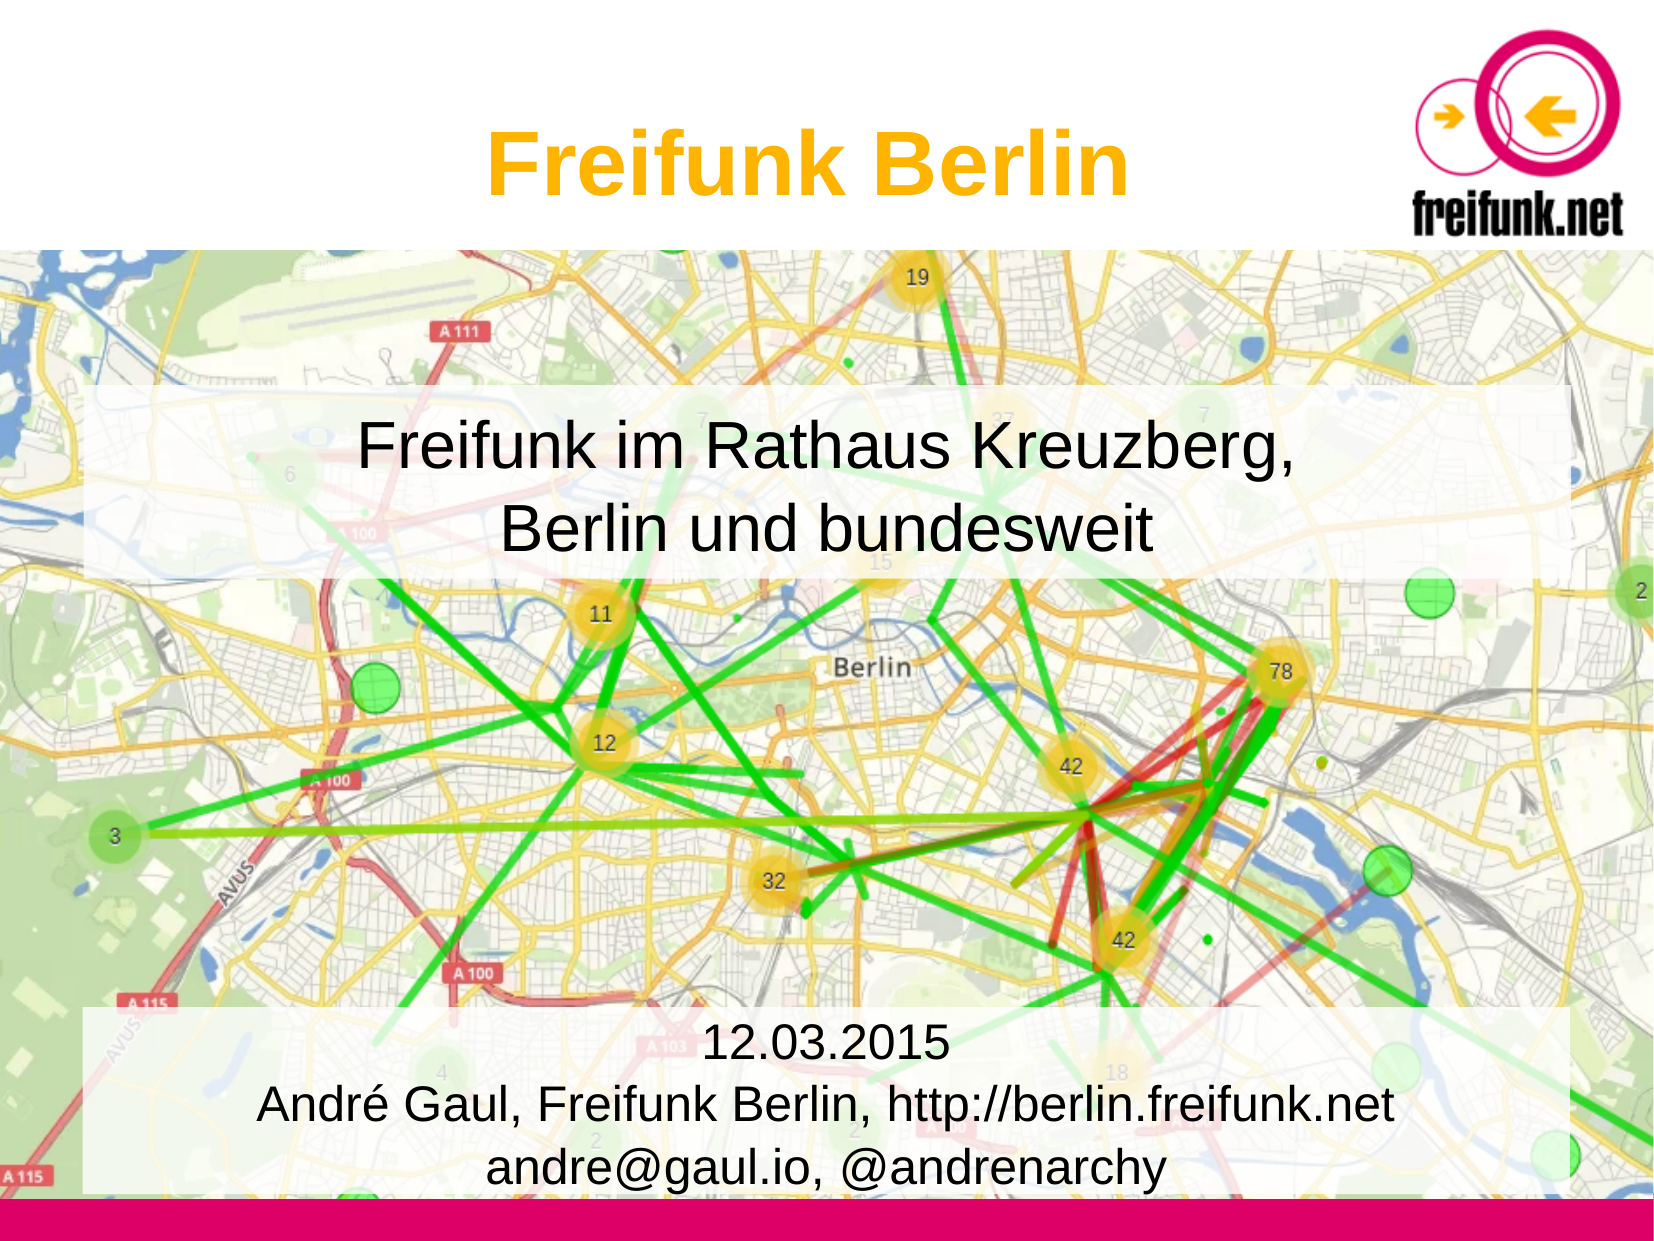

# Freifunk Berlin
Freifunk im Rathaus Kreuzberg,
Berlin und bundesweit
12.03.2015
André Gaul, Freifunk Berlin, http://berlin.freifunk.net
andre@gaul.io, @andrenarchy